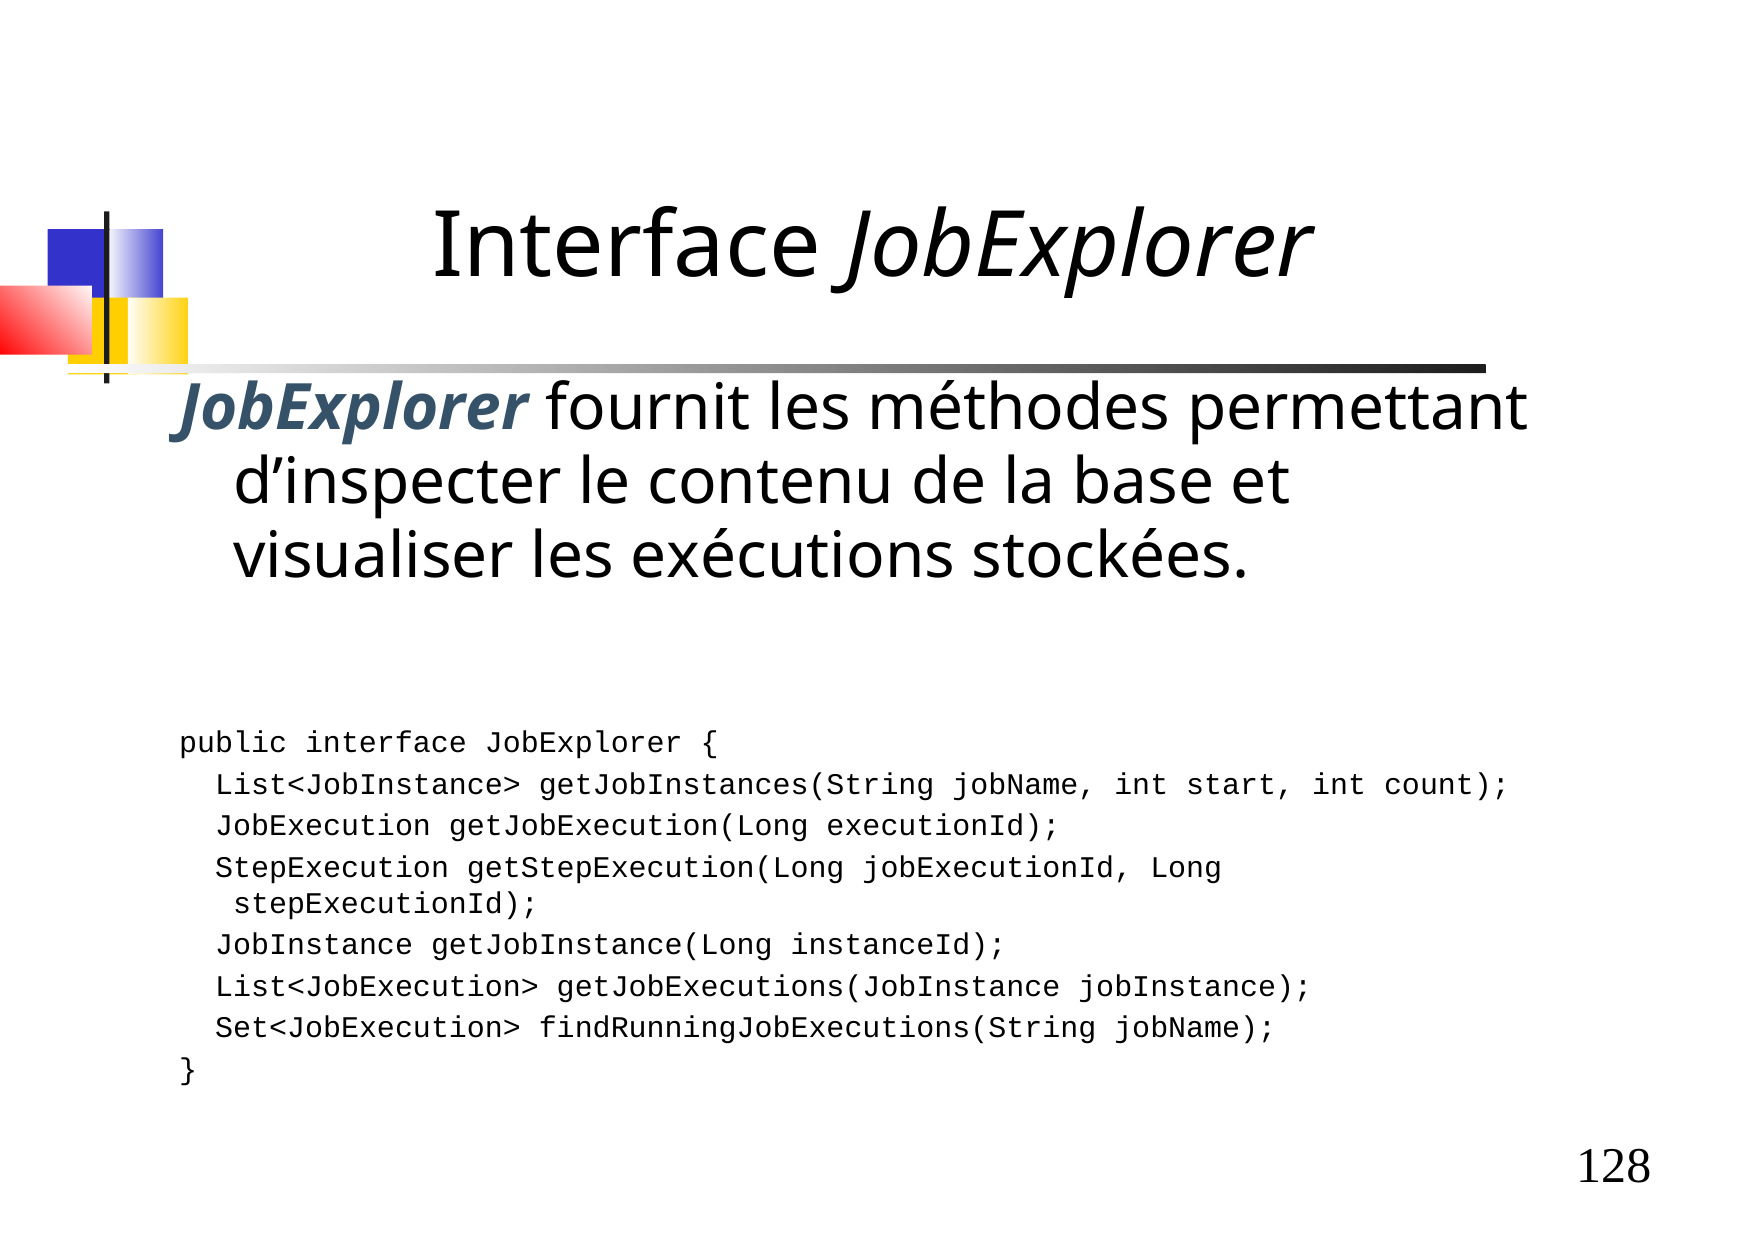

# Interface JobExplorer
JobExplorer fournit les méthodes permettant d’inspecter le contenu de la base et visualiser les exécutions stockées.
public interface JobExplorer {
 List<JobInstance> getJobInstances(String jobName, int start, int count);
 JobExecution getJobExecution(Long executionId);
 StepExecution getStepExecution(Long jobExecutionId, Long
stepExecutionId);
 JobInstance getJobInstance(Long instanceId);
 List<JobExecution> getJobExecutions(JobInstance jobInstance);
 Set<JobExecution> findRunningJobExecutions(String jobName);
}